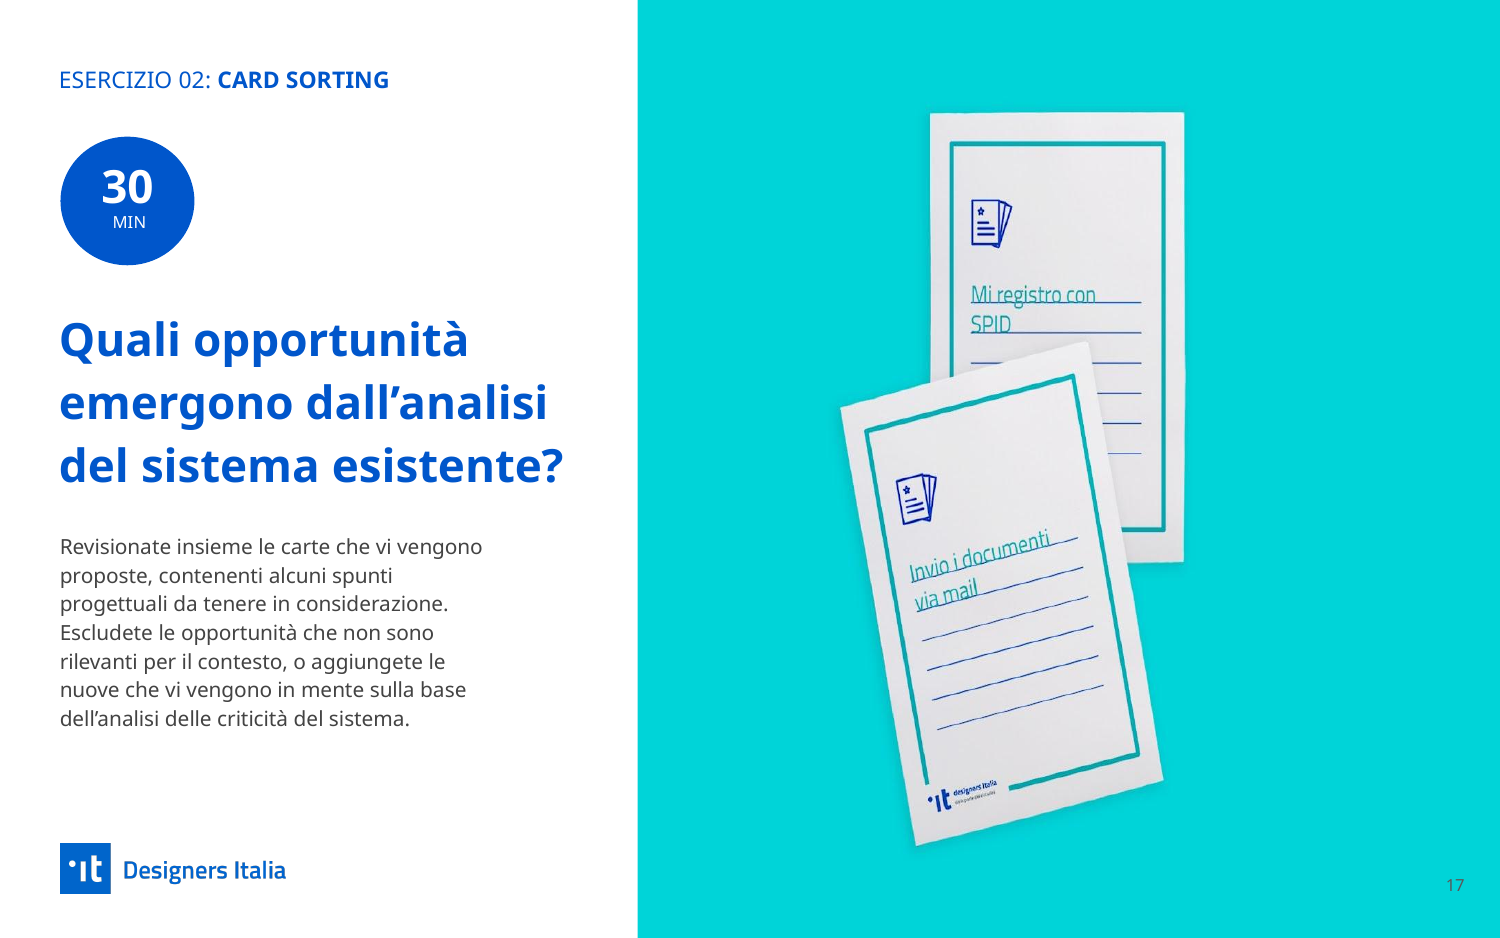

ESERCIZIO 02: CARD SORTING
30
MIN
Quali opportunità emergono dall’analisi del sistema esistente?
Revisionate insieme le carte che vi vengono proposte, contenenti alcuni spunti progettuali da tenere in considerazione. Escludete le opportunità che non sono rilevanti per il contesto, o aggiungete le nuove che vi vengono in mente sulla base dell’analisi delle criticità del sistema.